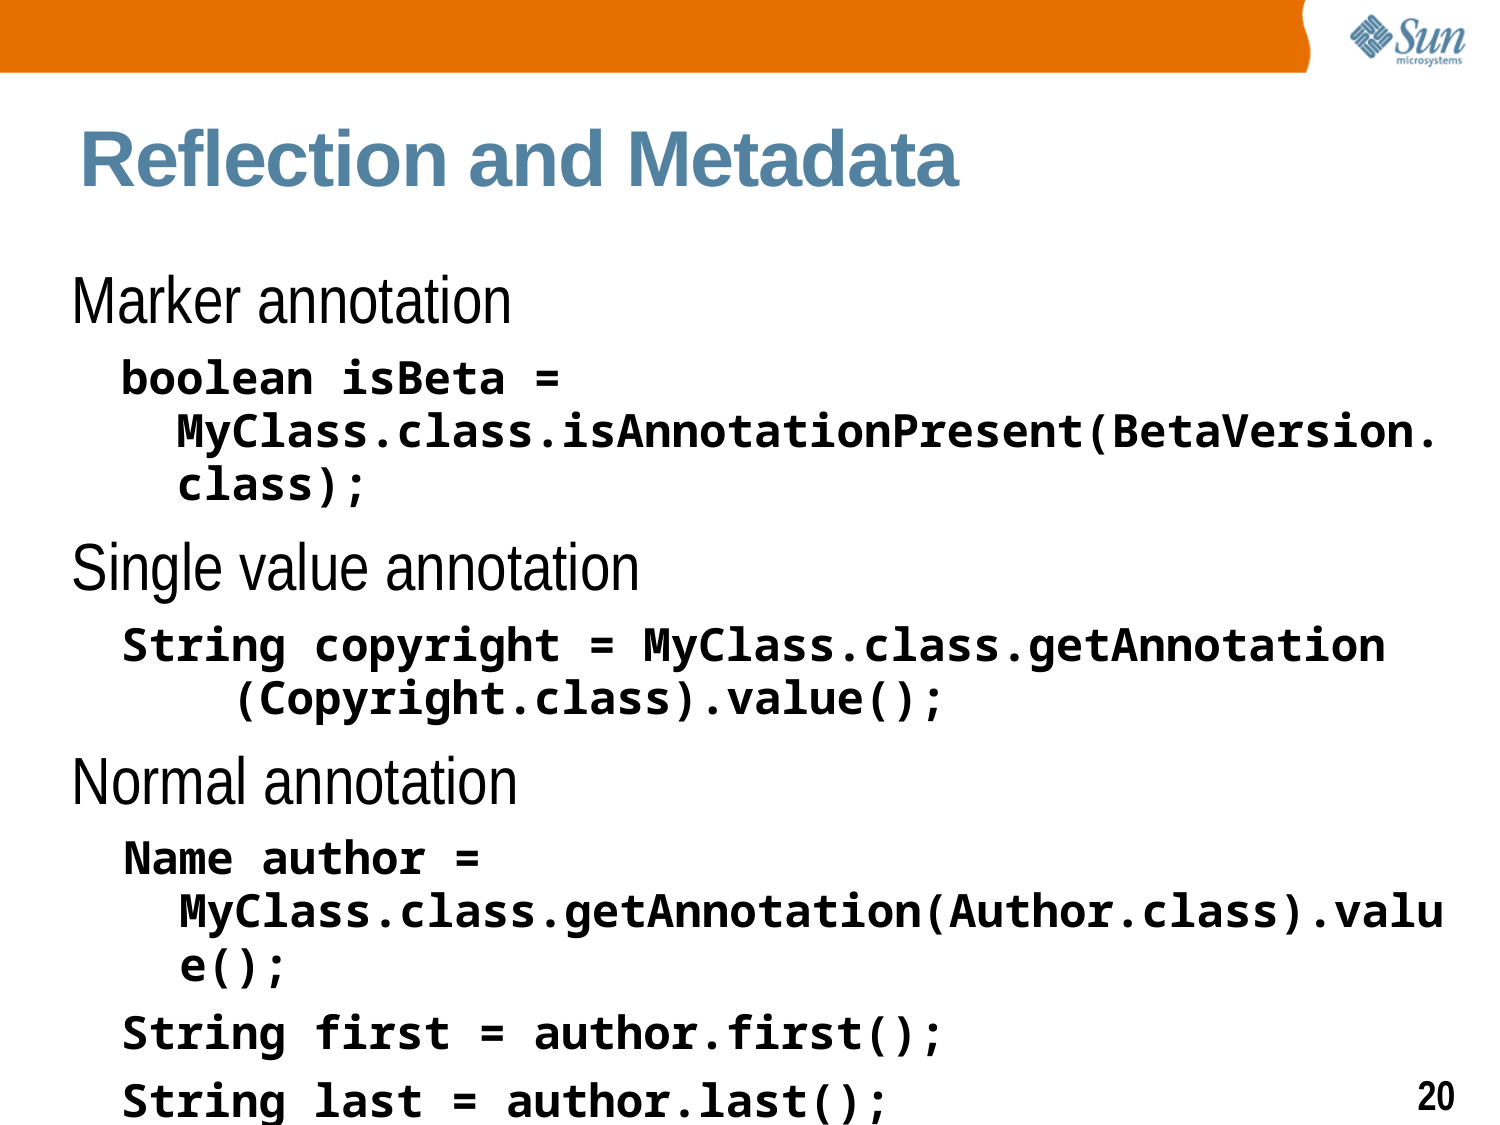

# Reflection and Metadata
Marker annotation
boolean isBeta = MyClass.class.isAnnotationPresent(BetaVersion.class);
Single value annotation
String copyright = MyClass.class.getAnnotation (Copyright.class).value();
Normal annotation
Name author = MyClass.class.getAnnotation(Author.class).value();
String first = author.first();
String last = author.last();